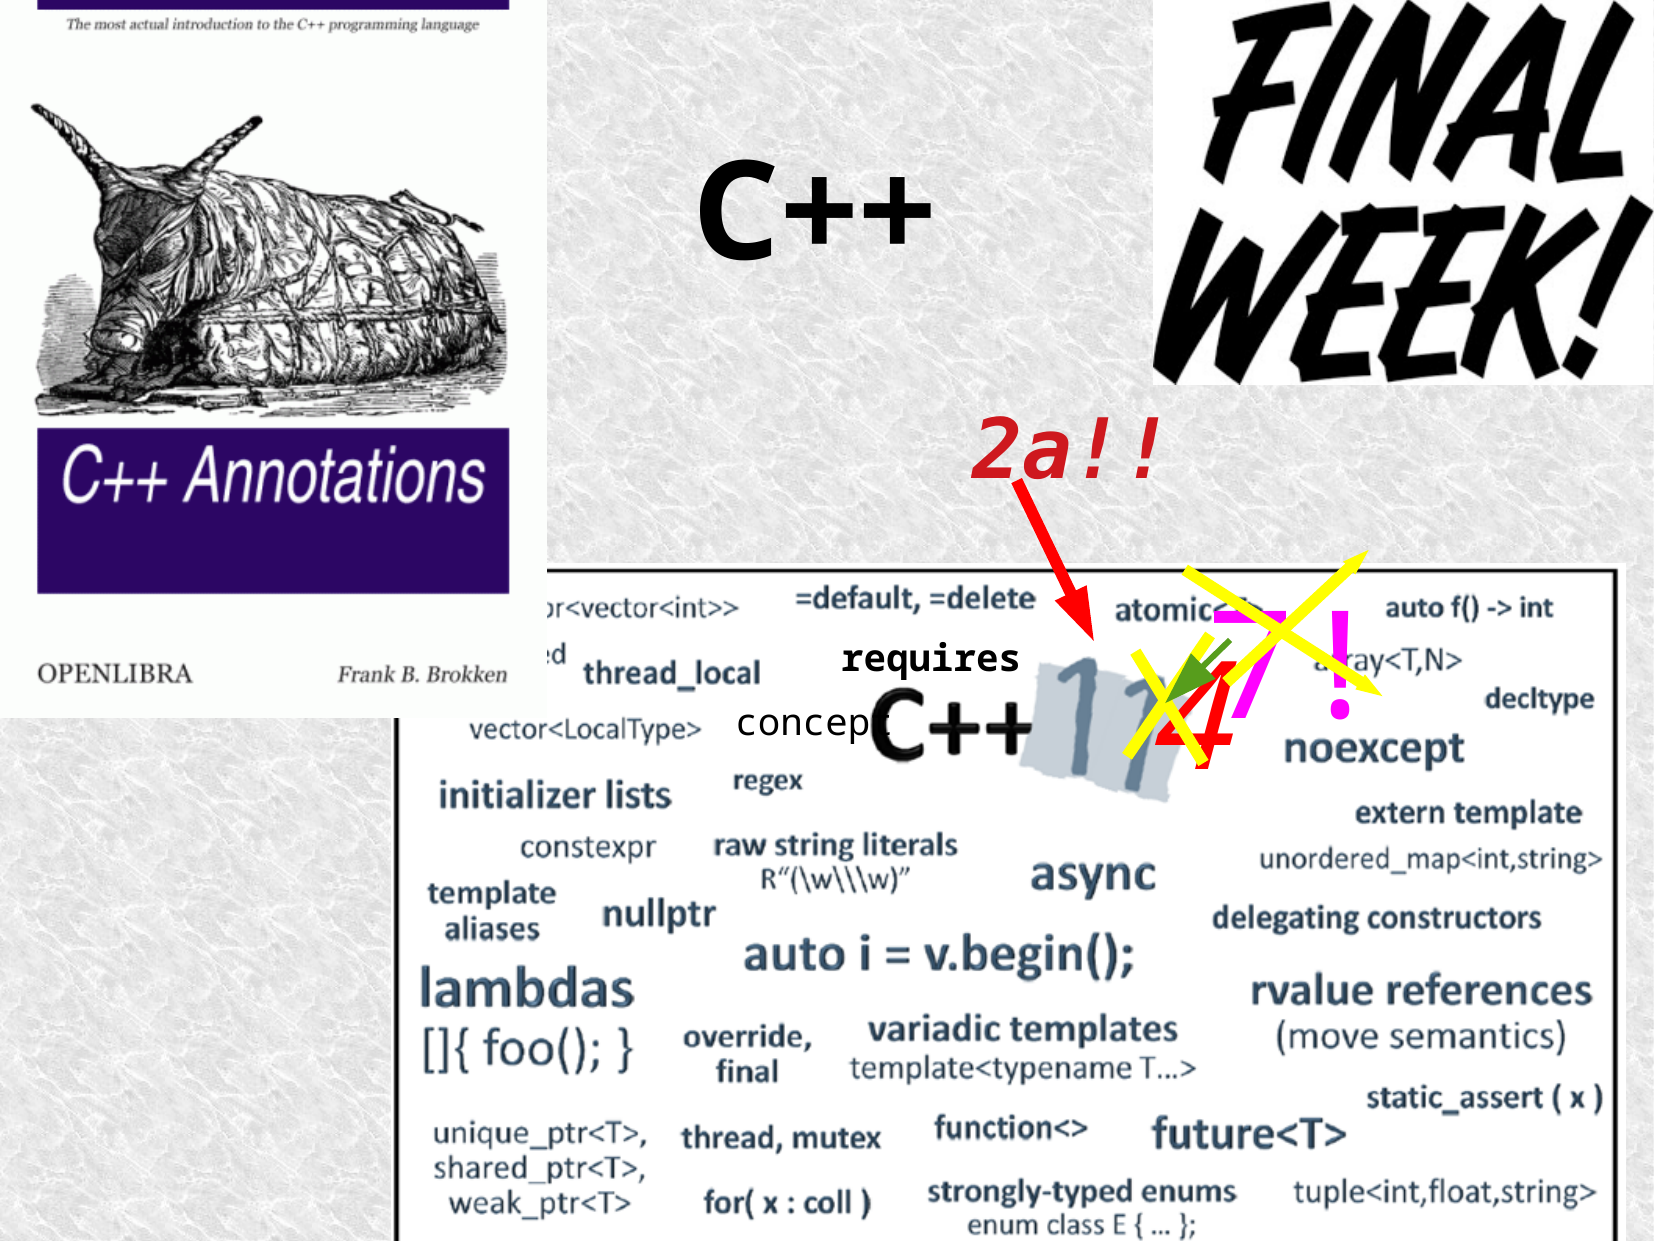

# C++
2a!!
7!
4
requires
concept